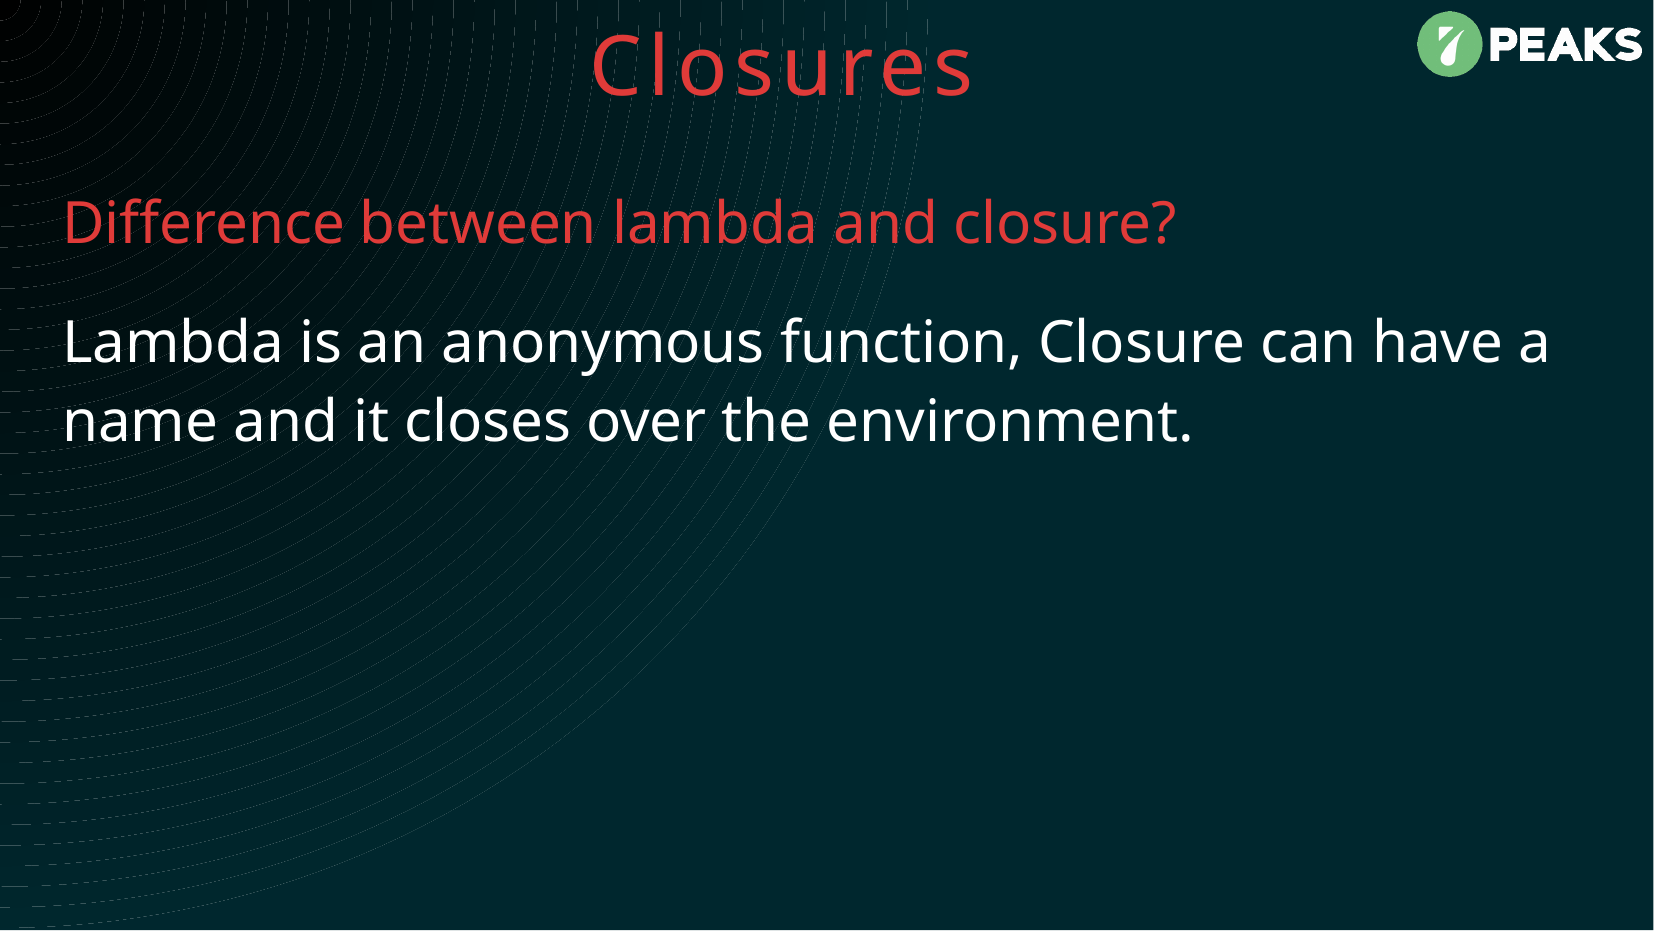

Closures
Difference between lambda and closure?
Lambda is an anonymous function, Closure can have a name and it closes over the environment.